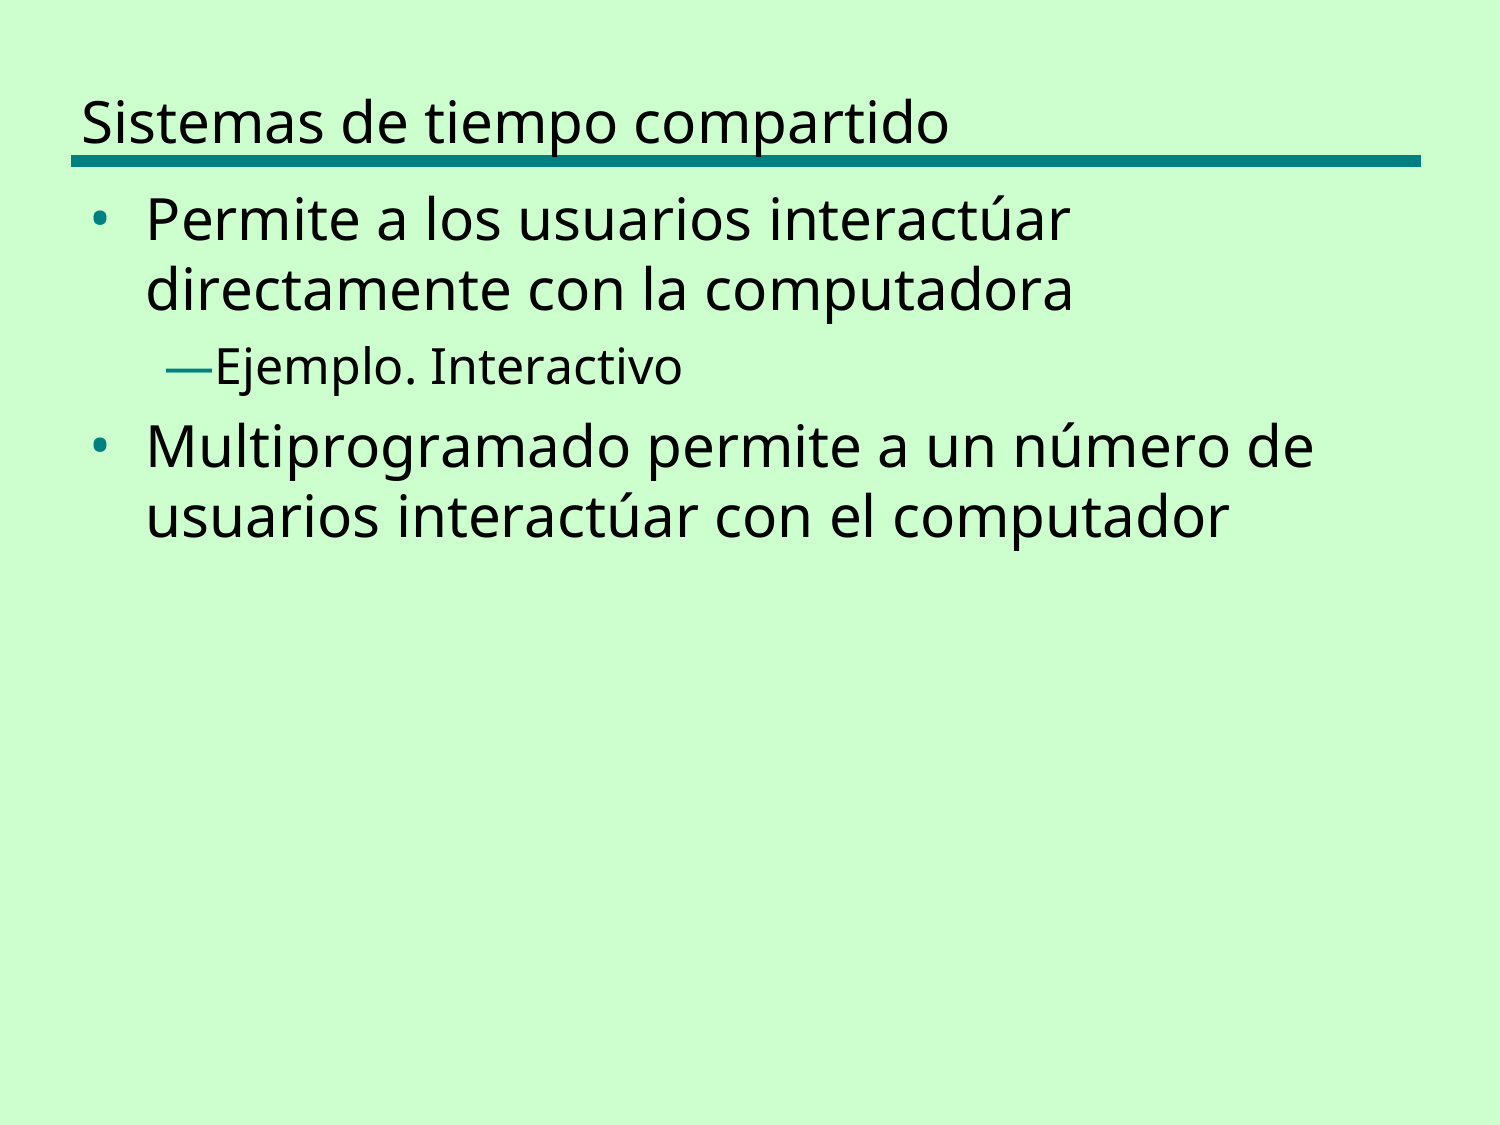

# Sistemas de tiempo compartido
Permite a los usuarios interactúar directamente con la computadora
Ejemplo. Interactivo
Multiprogramado permite a un número de usuarios interactúar con el computador